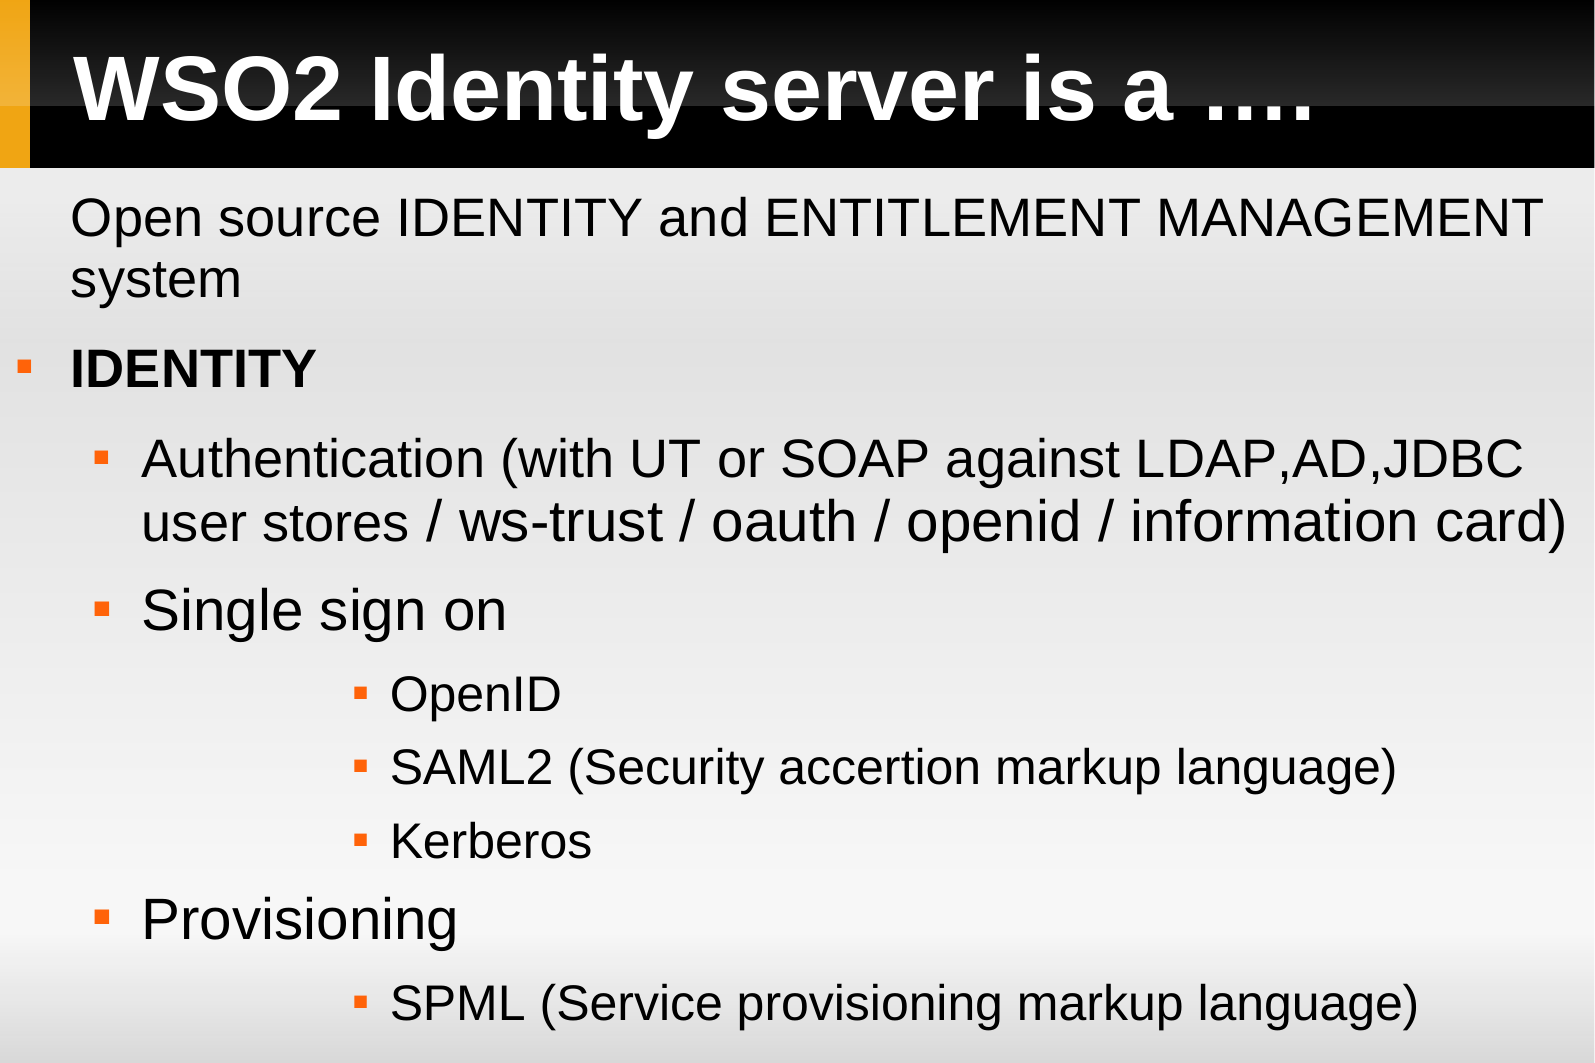

# WSO2 Identity server is a ….
Open source IDENTITY and ENTITLEMENT MANAGEMENT system
IDENTITY
Authentication (with UT or SOAP against LDAP,AD,JDBC user stores / ws-trust / oauth / openid / information card)
Single sign on
OpenID
SAML2 (Security accertion markup language)
Kerberos
Provisioning
SPML (Service provisioning markup language)